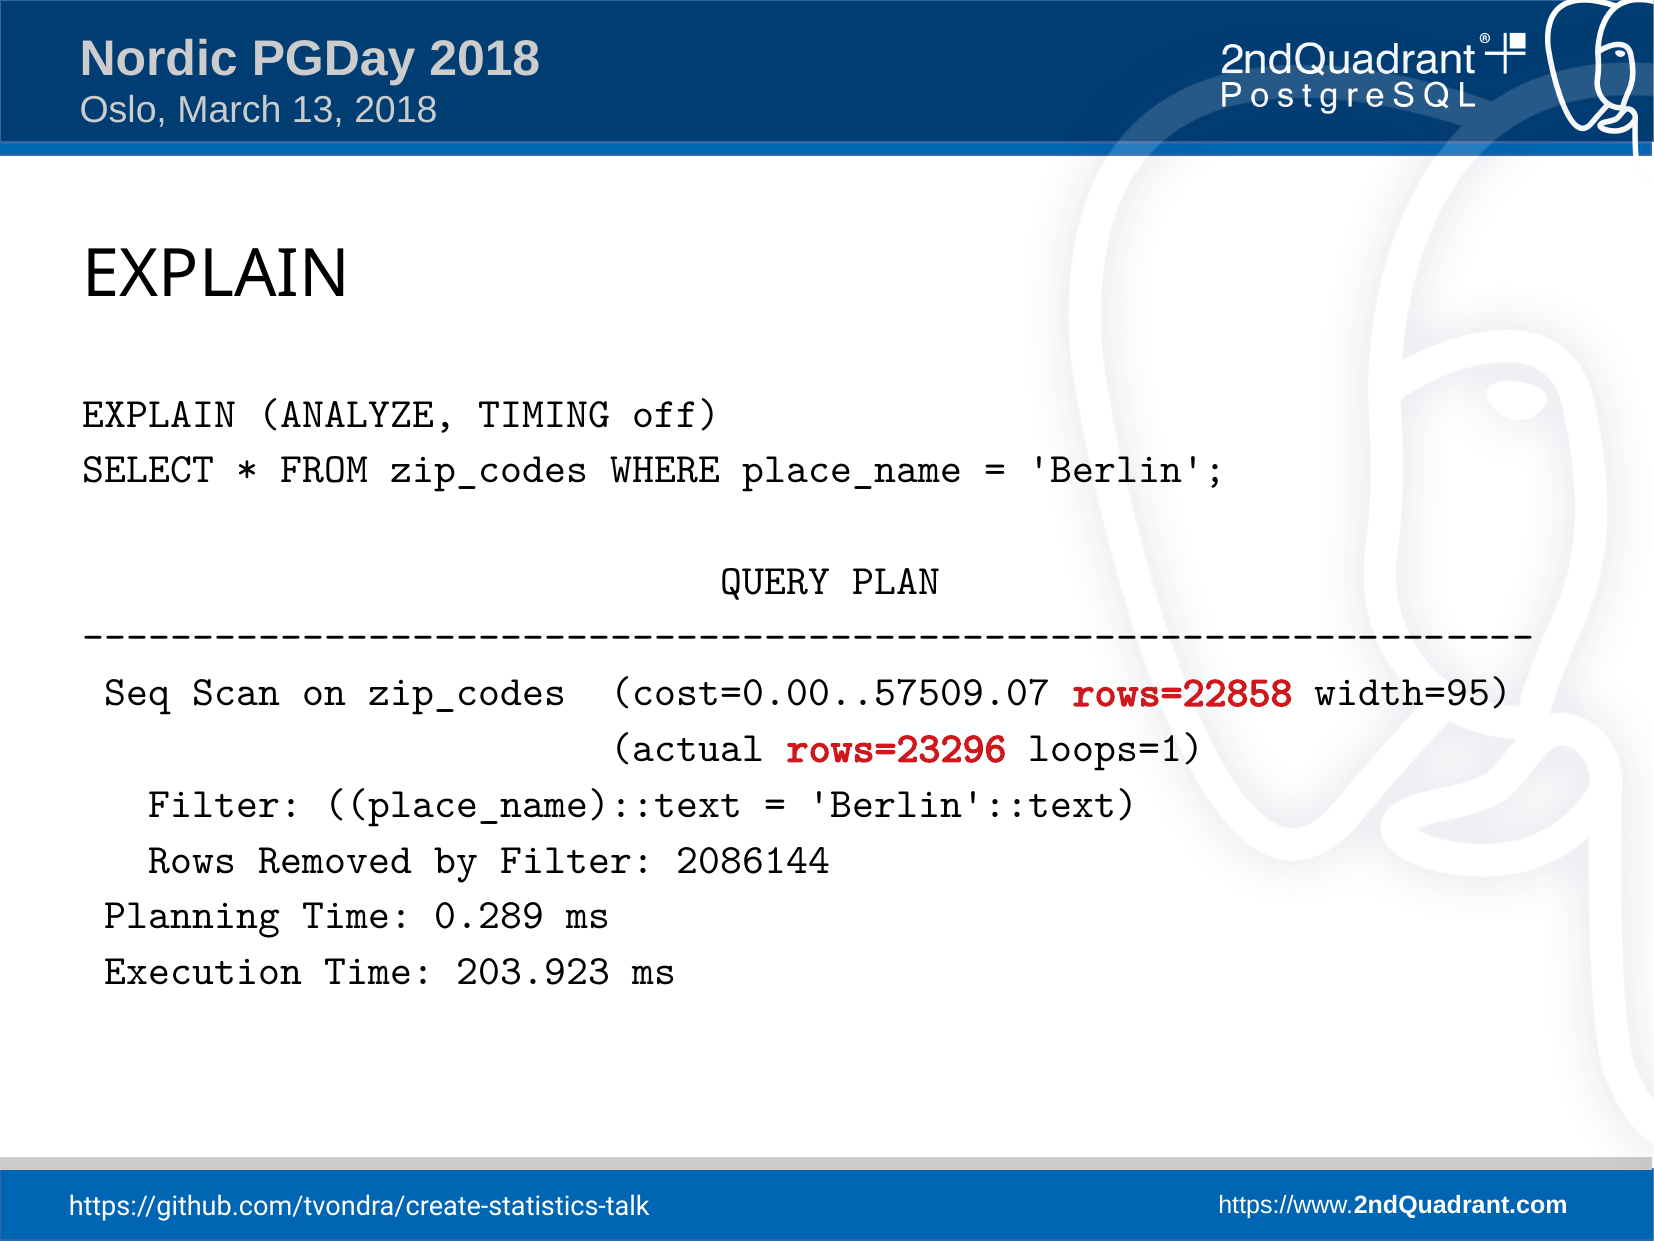

# EXPLAIN
EXPLAIN (ANALYZE, TIMING off)
SELECT * FROM zip_codes WHERE place_name = 'Berlin';
 QUERY PLAN
------------------------------------------------------------------
 Seq Scan on zip_codes (cost=0.00..57509.07 rows=22858 width=95)
 (actual rows=23296 loops=1)
 Filter: ((place_name)::text = 'Berlin'::text)
 Rows Removed by Filter: 2086144
 Planning Time: 0.289 ms
 Execution Time: 203.923 ms